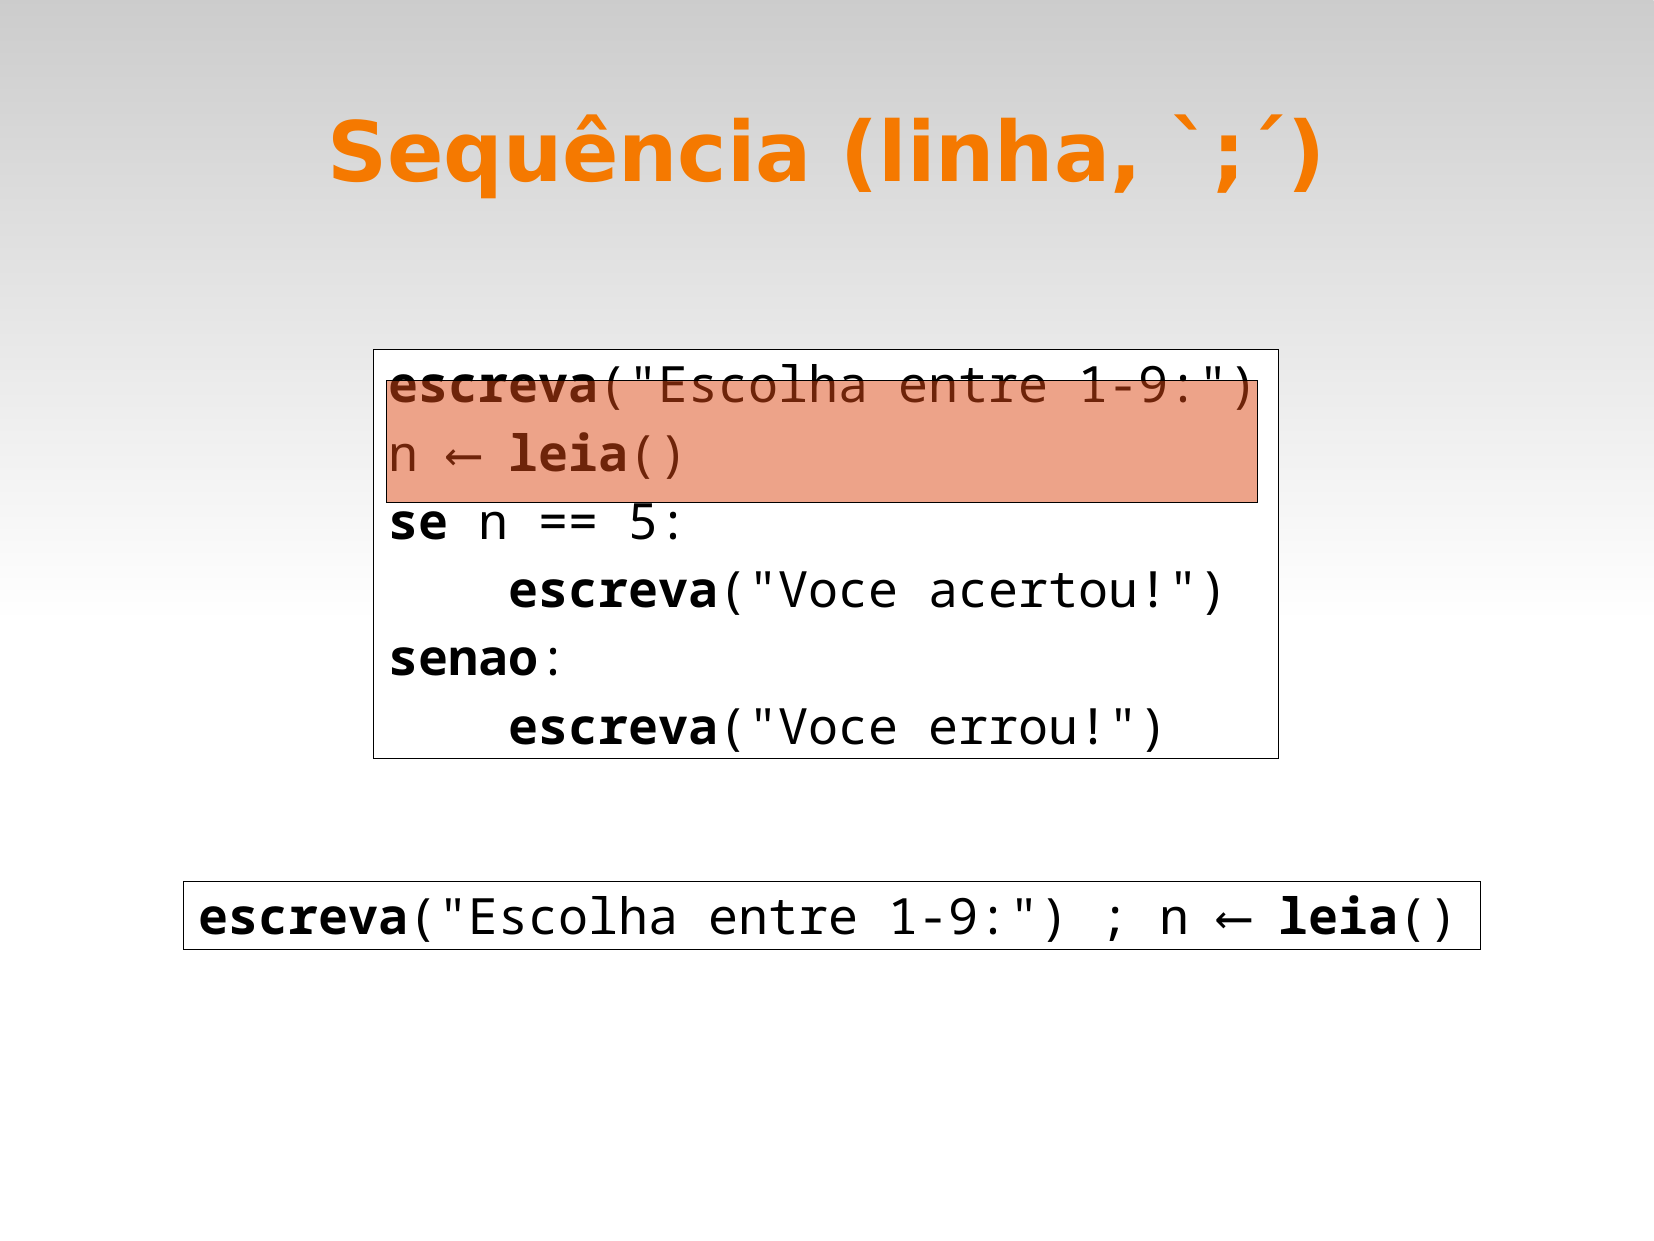

# Sequência (linha, `;´)
escreva("Escolha entre 1-9:")
n ⟵ leia()
se n == 5:
 escreva("Voce acertou!")
senao:
 escreva("Voce errou!")
escreva("Escolha entre 1-9:") ; n ⟵ leia()